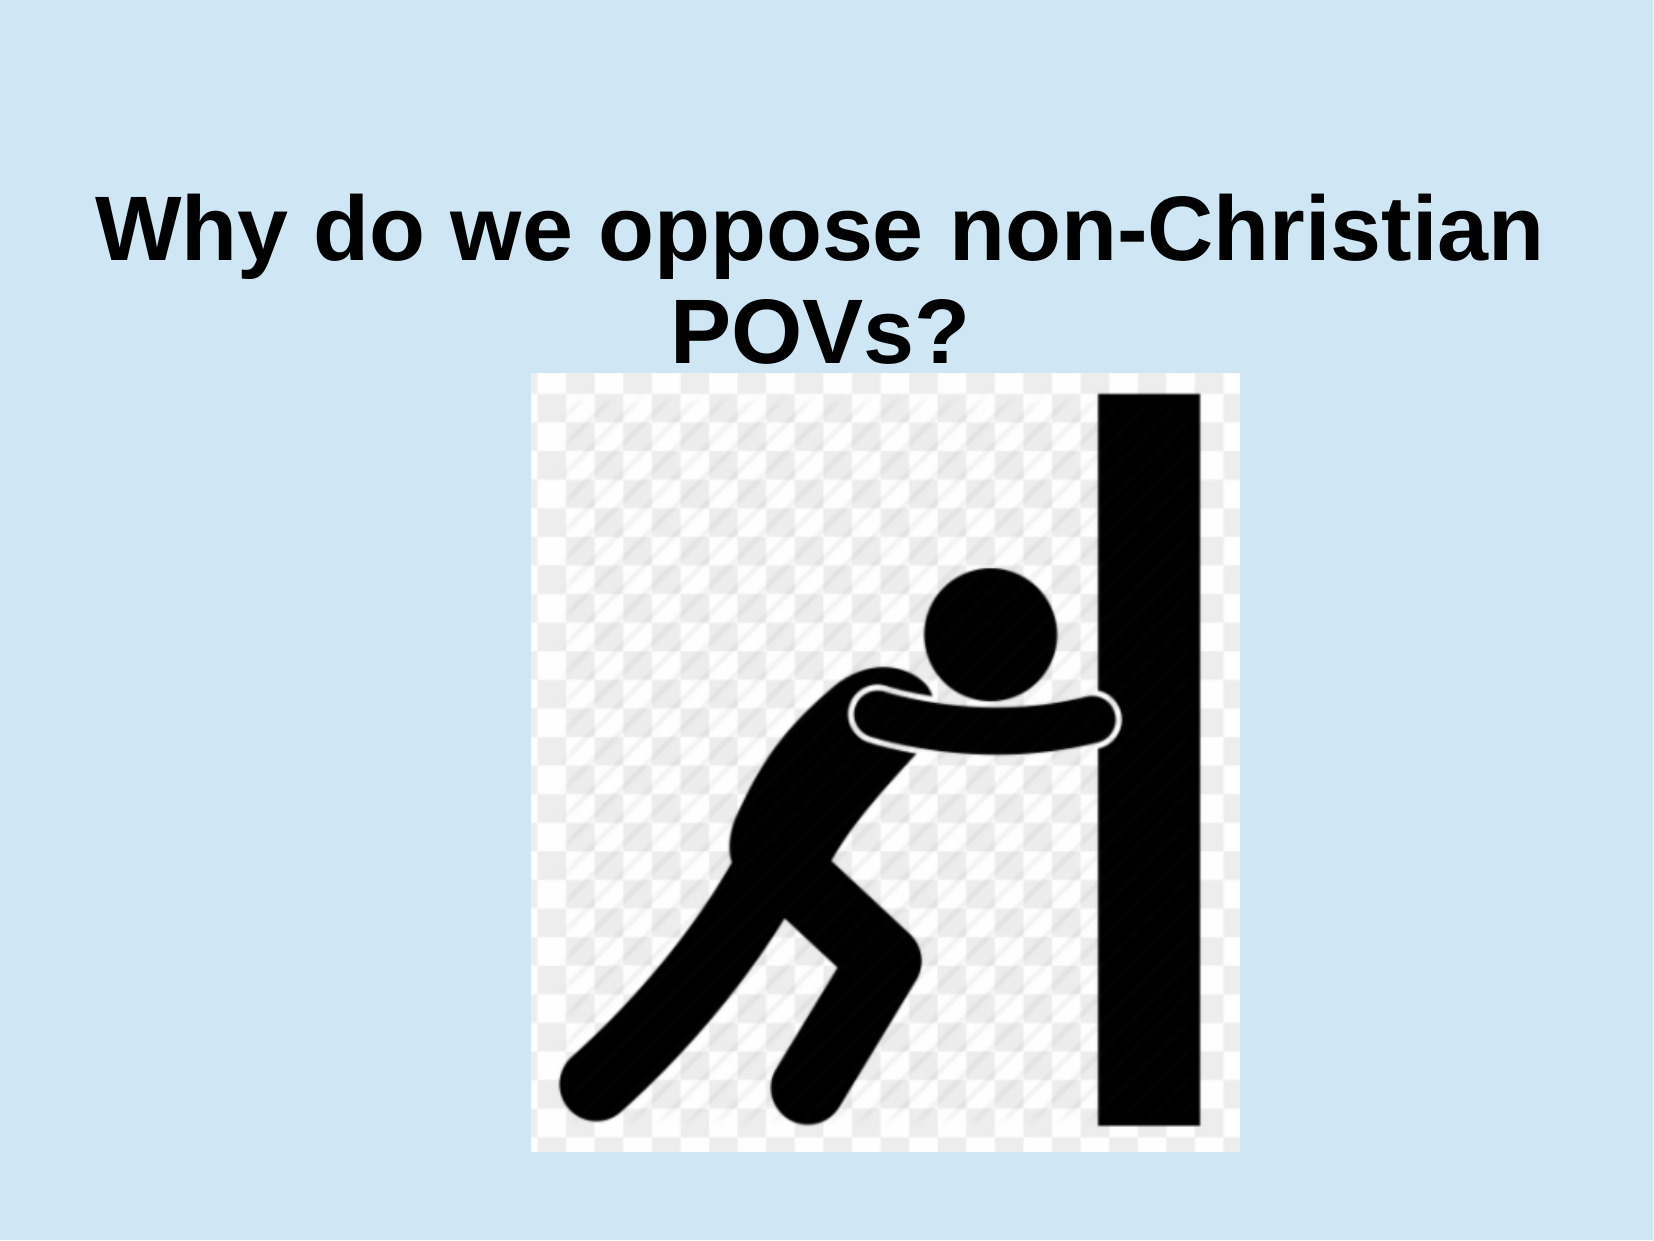

# Why do we oppose non-Christian POVs?